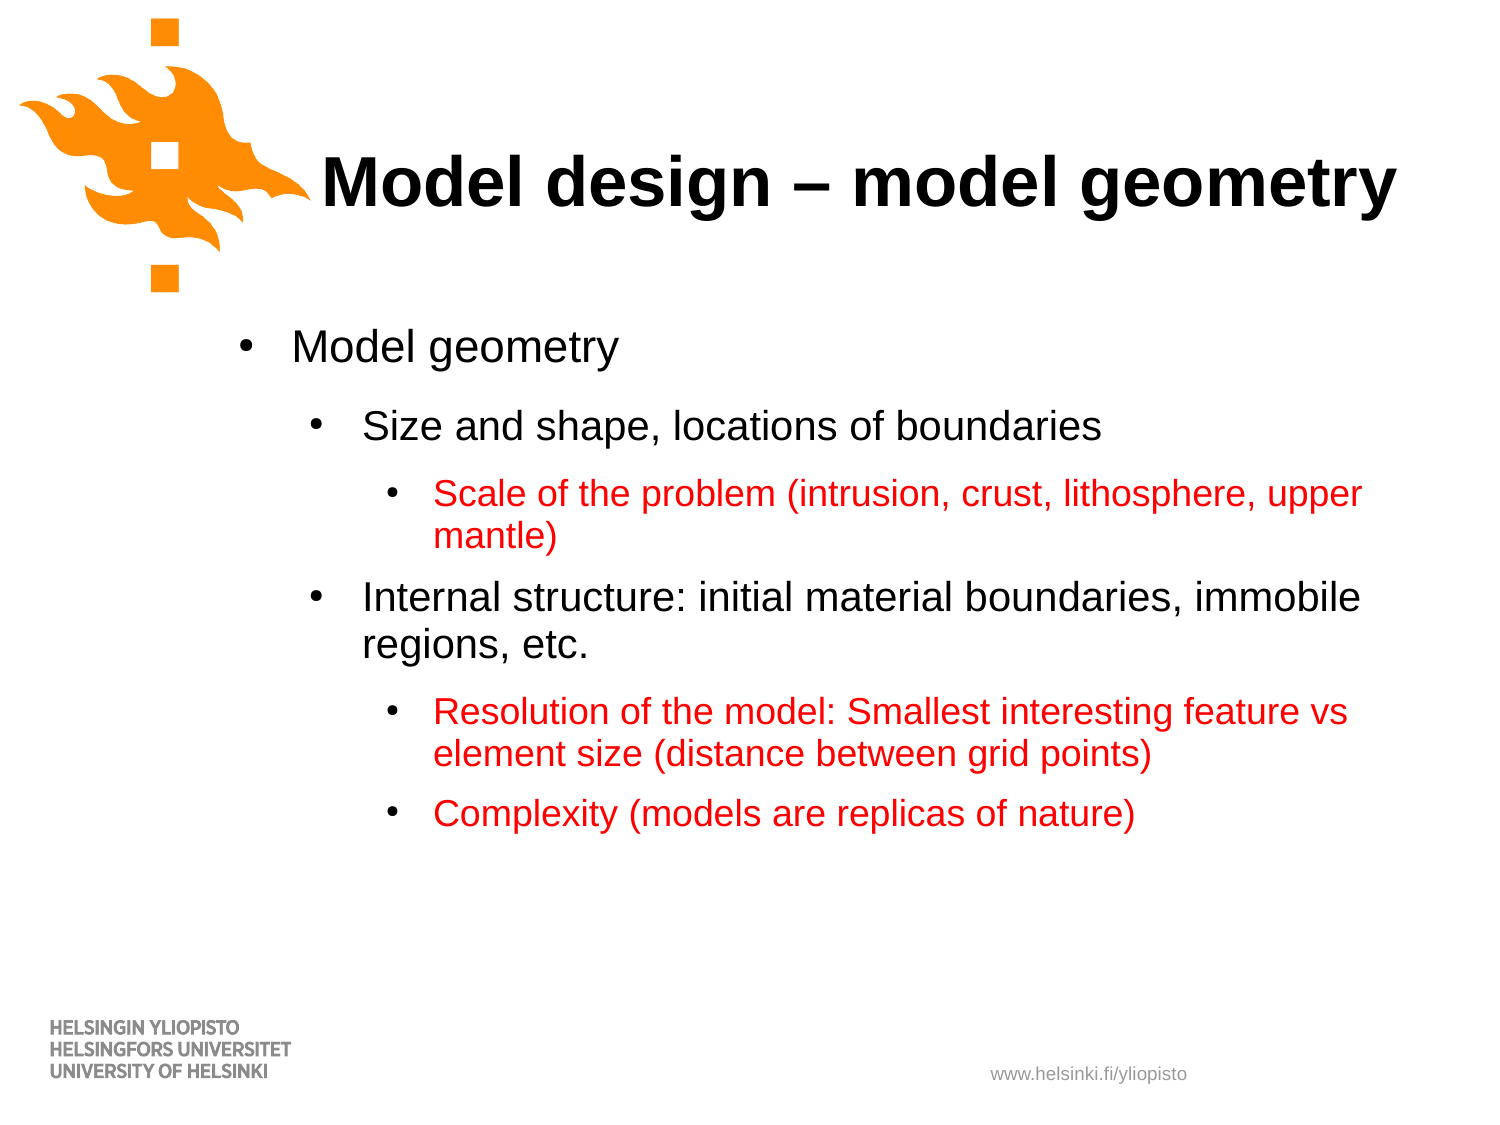

# Model design – model geometry
Model geometry
Size and shape, locations of boundaries
Scale of the problem (intrusion, crust, lithosphere, upper mantle)
Internal structure: initial material boundaries, immobile regions, etc.
Resolution of the model: Smallest interesting feature vs element size (distance between grid points)
Complexity (models are replicas of nature)